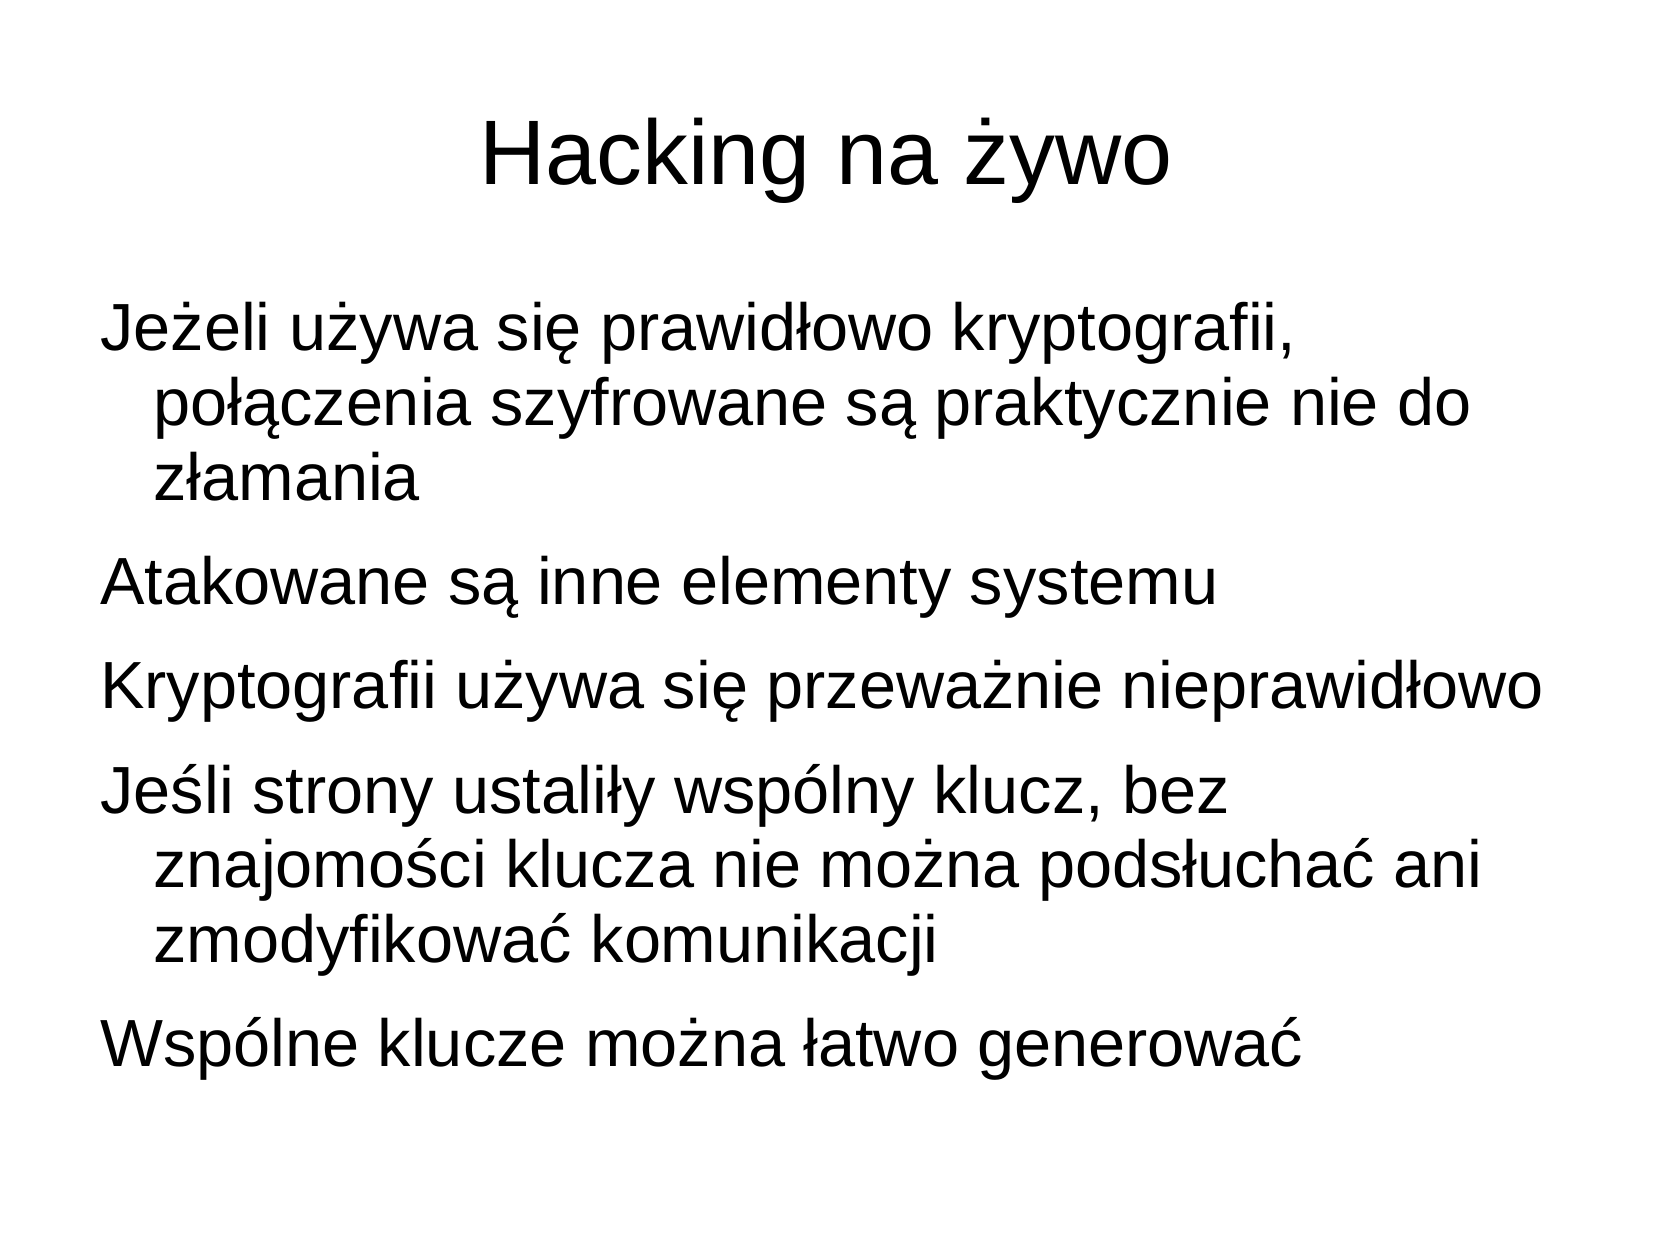

# Hacking na żywo
Jeżeli używa się prawidłowo kryptografii, połączenia szyfrowane są praktycznie nie do złamania
Atakowane są inne elementy systemu
Kryptografii używa się przeważnie nieprawidłowo
Jeśli strony ustaliły wspólny klucz, bez znajomości klucza nie można podsłuchać ani zmodyfikować komunikacji
Wspólne klucze można łatwo generować